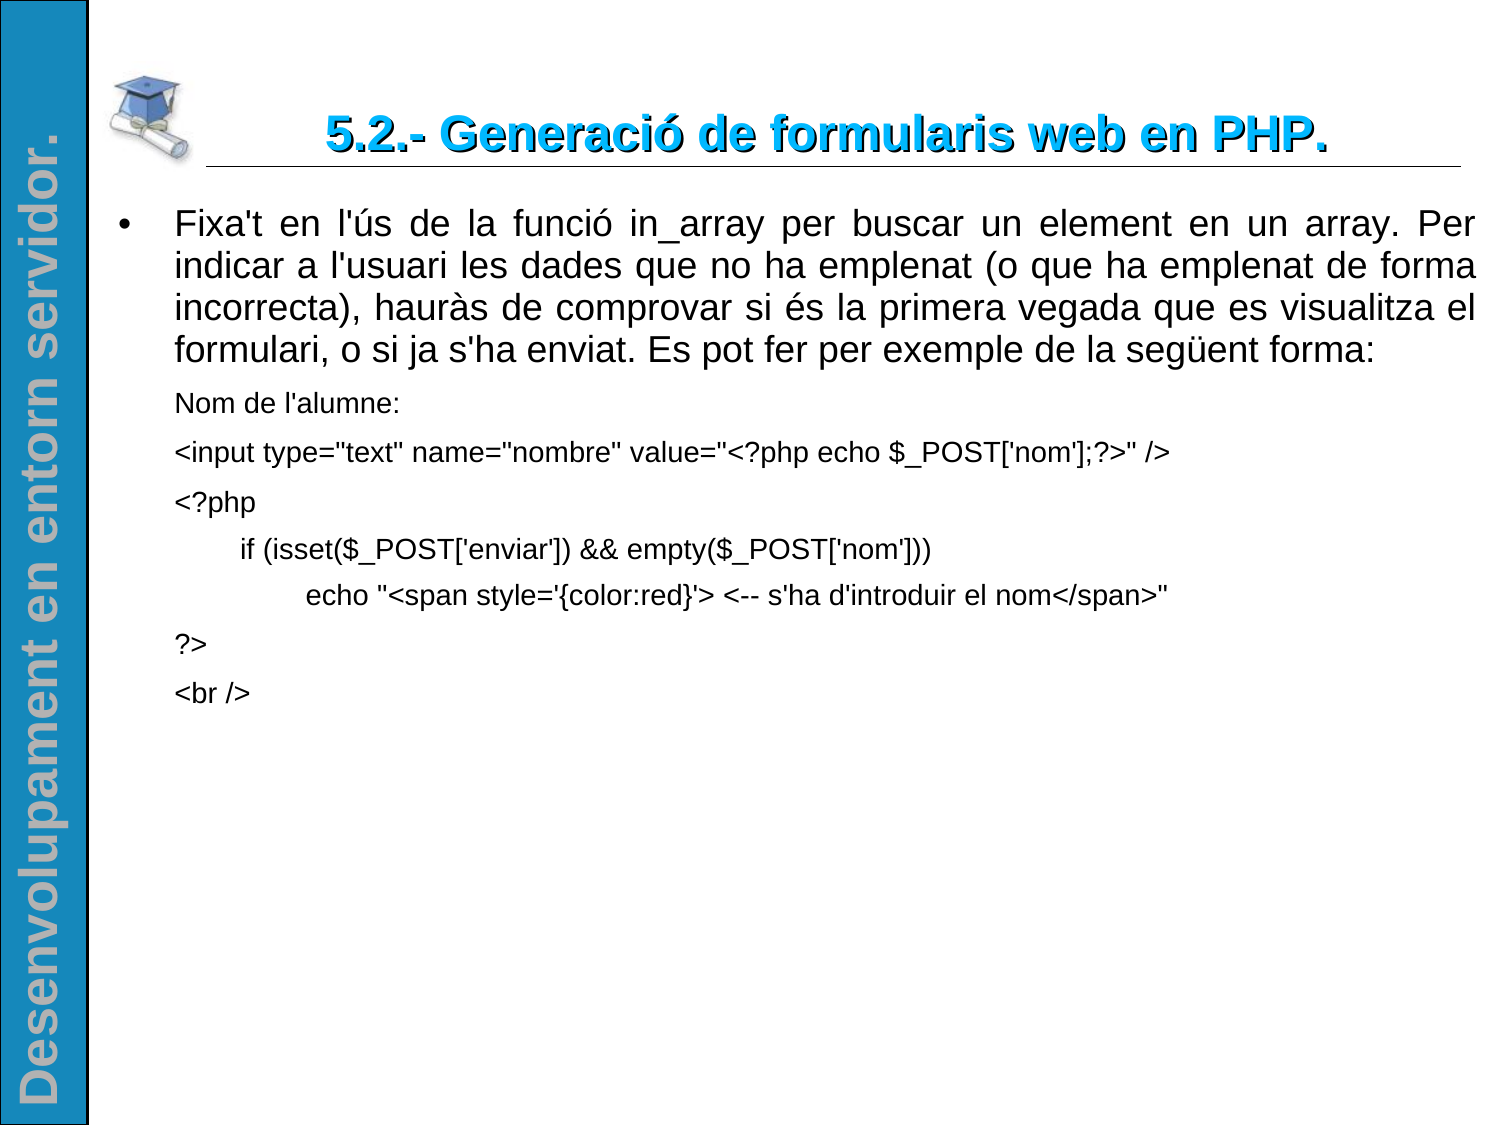

# 5.2.- Generació de formularis web en PHP.
Fixa't en l'ús de la funció in_array per buscar un element en un array. Per indicar a l'usuari les dades que no ha emplenat (o que ha emplenat de forma incorrecta), hauràs de comprovar si és la primera vegada que es visualitza el formulari, o si ja s'ha enviat. Es pot fer per exemple de la següent forma:
Nom de l'alumne:
<input type="text" name="nombre" value="<?php echo $_POST['nom'];?>" />
<?php
if (isset($_POST['enviar']) && empty($_POST['nom']))
echo "<span style='{color:red}'> <-- s'ha d'introduir el nom</span>"
?>
<br />